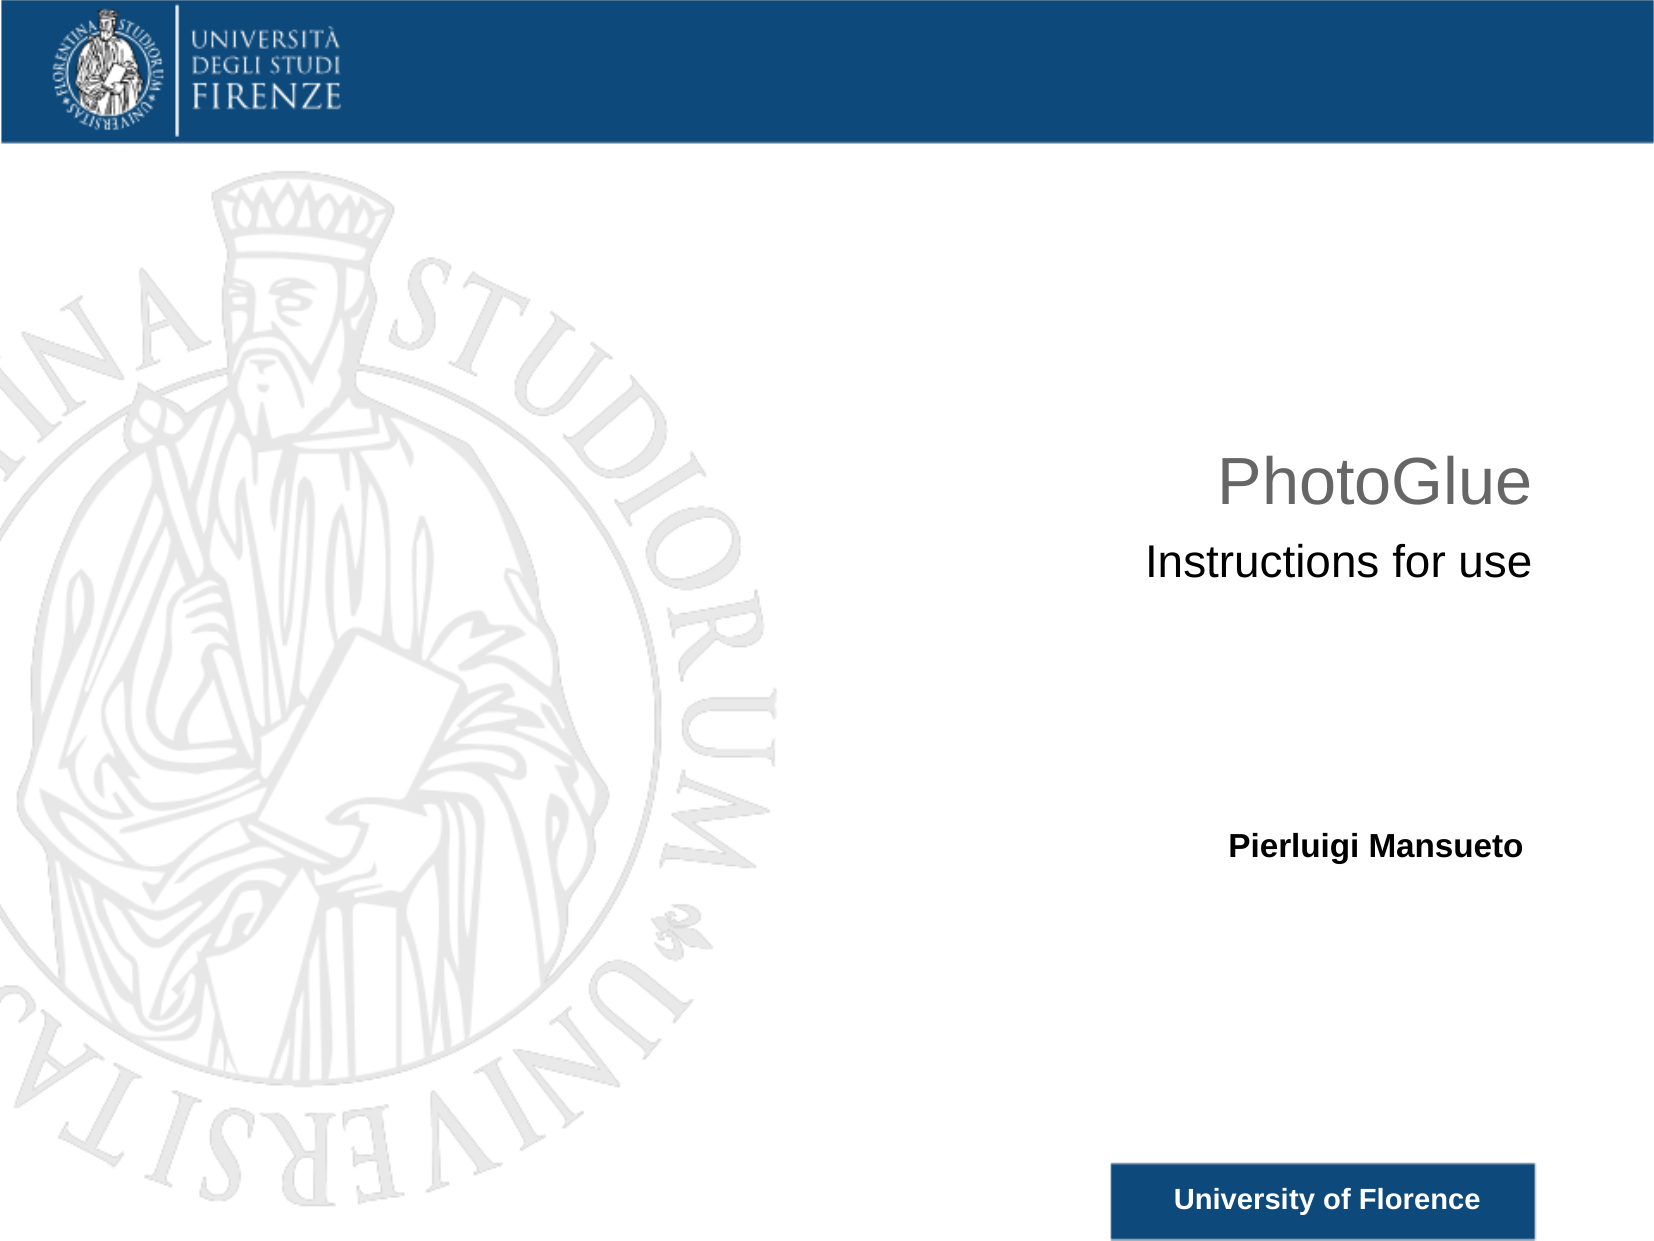

# PhotoGlue
 Instructions for use
 Pierluigi Mansueto
 University of Florence